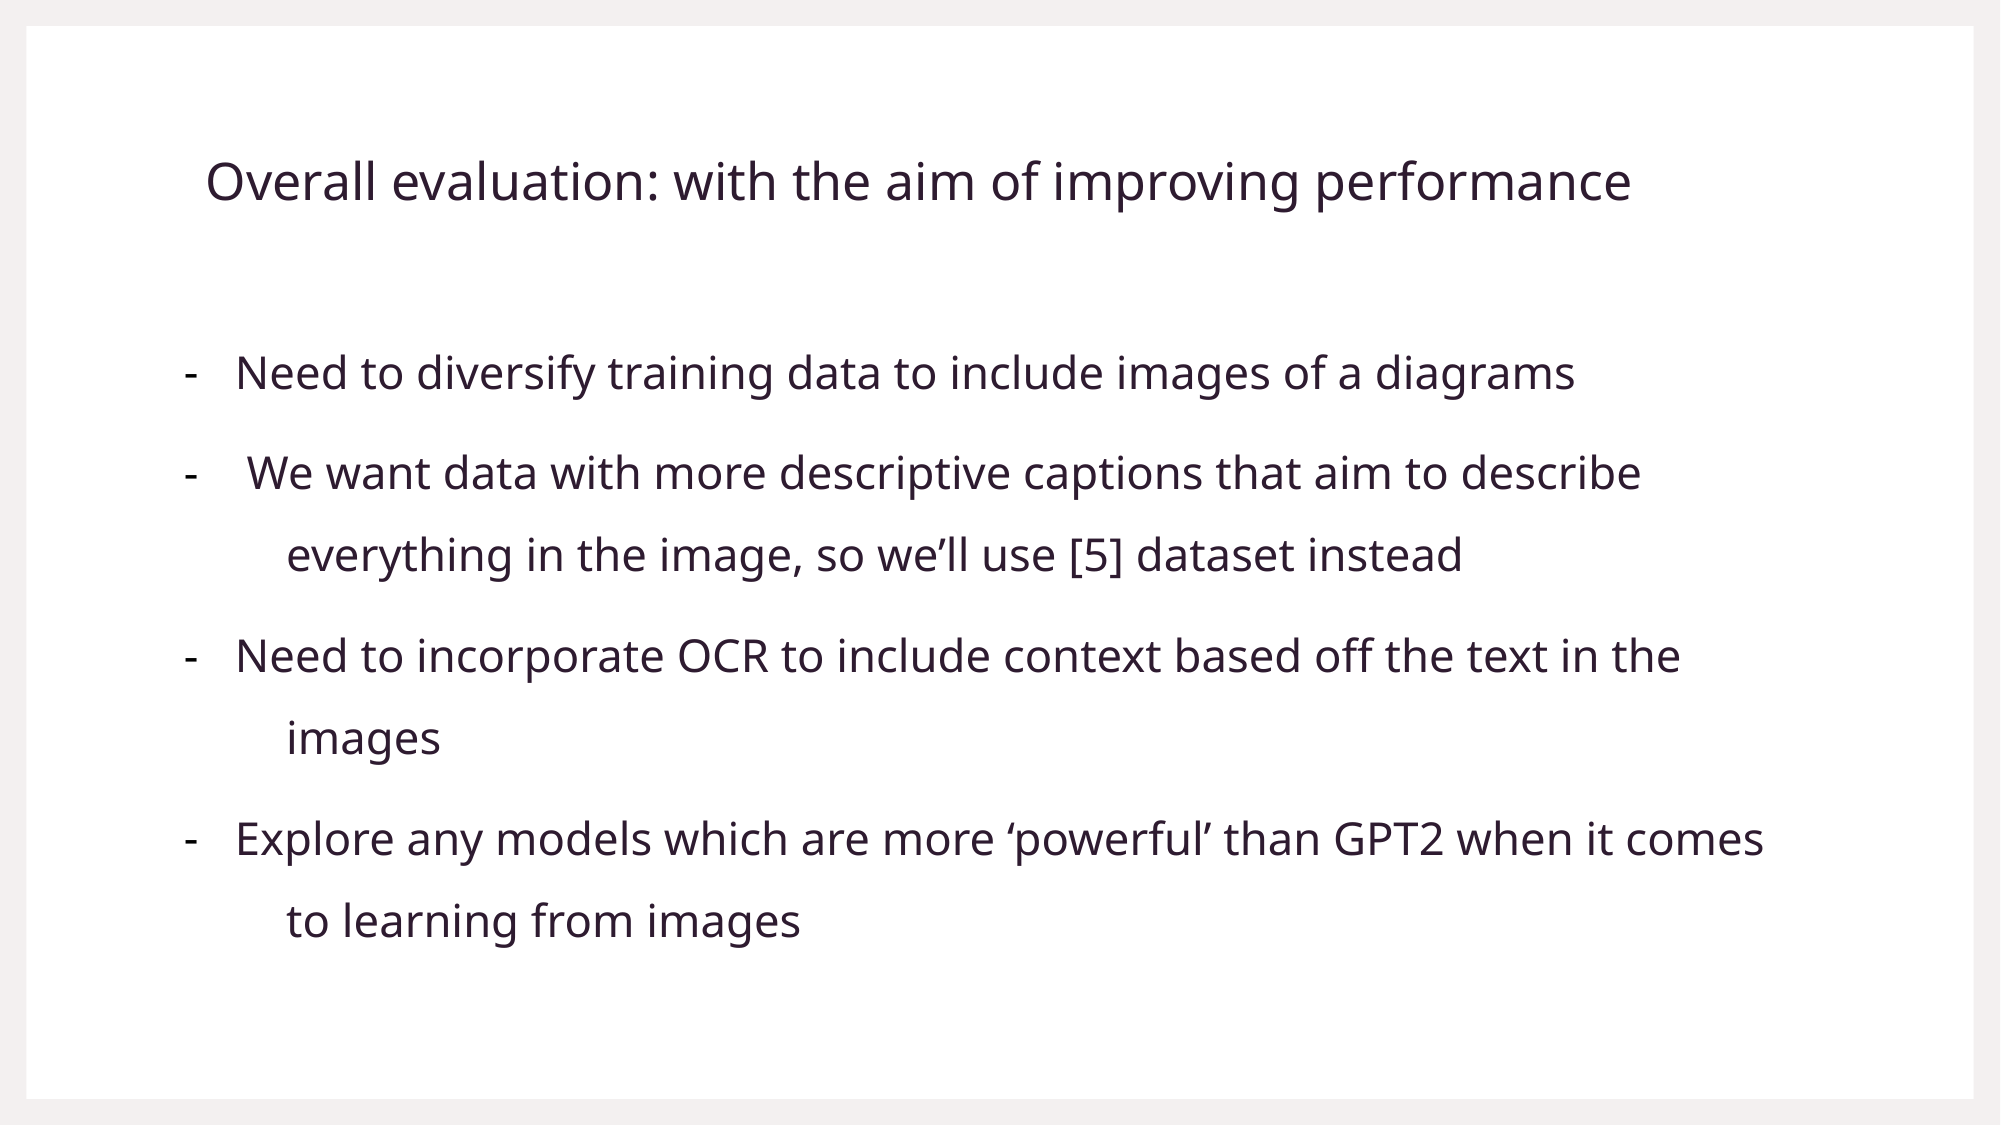

# Overall evaluation: with the aim of improving performance
Need to diversify training data to include images of a diagrams
 We want data with more descriptive captions that aim to describe everything in the image, so we’ll use [5] dataset instead
Need to incorporate OCR to include context based off the text in the images
Explore any models which are more ‘powerful’ than GPT2 when it comes to learning from images